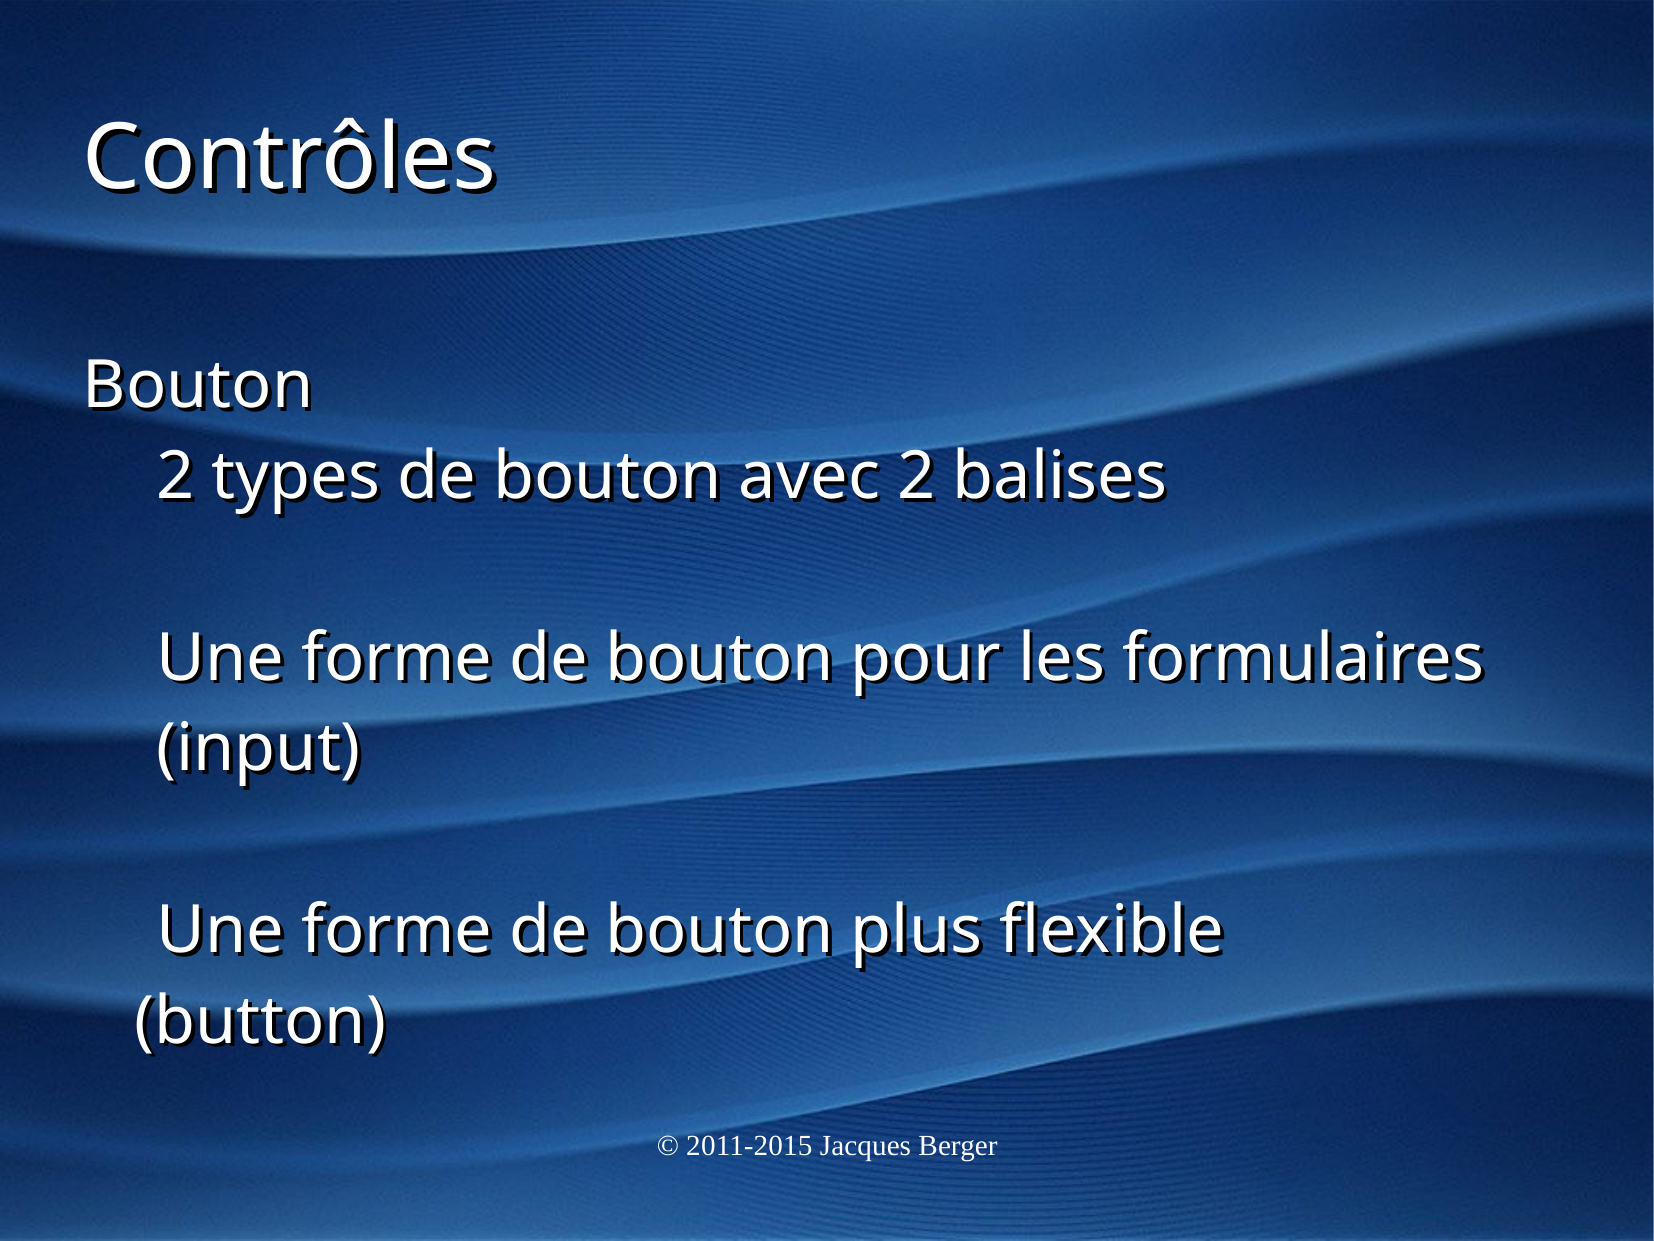

# Contrôles
Bouton
	2 types de bouton avec 2 balises
	Une forme de bouton pour les formulaires
	(input)
	Une forme de bouton plus flexible
 (button)
© 2011-2015 Jacques Berger